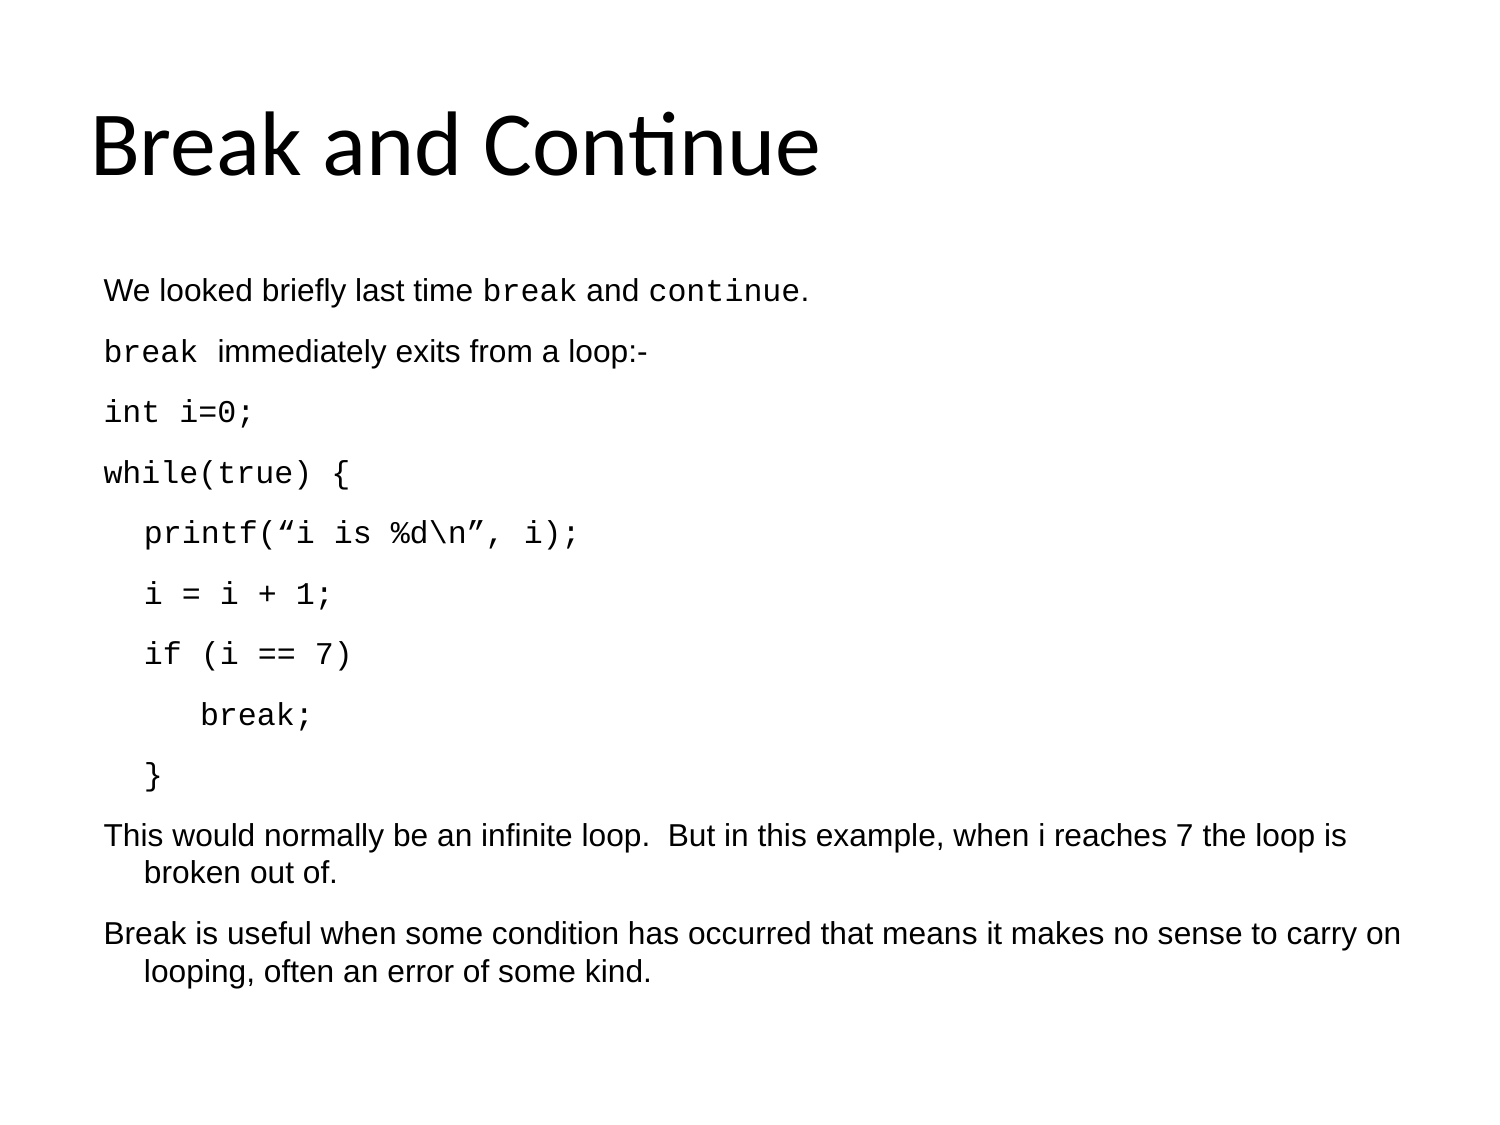

# Break and Continue
We looked briefly last time break and continue.
break immediately exits from a loop:-
int i=0;
while(true) {
	printf(“i is %d\n”, i);
	i = i + 1;
	if (i == 7)
		break;
	}
This would normally be an infinite loop. But in this example, when i reaches 7 the loop is broken out of.
Break is useful when some condition has occurred that means it makes no sense to carry on looping, often an error of some kind.